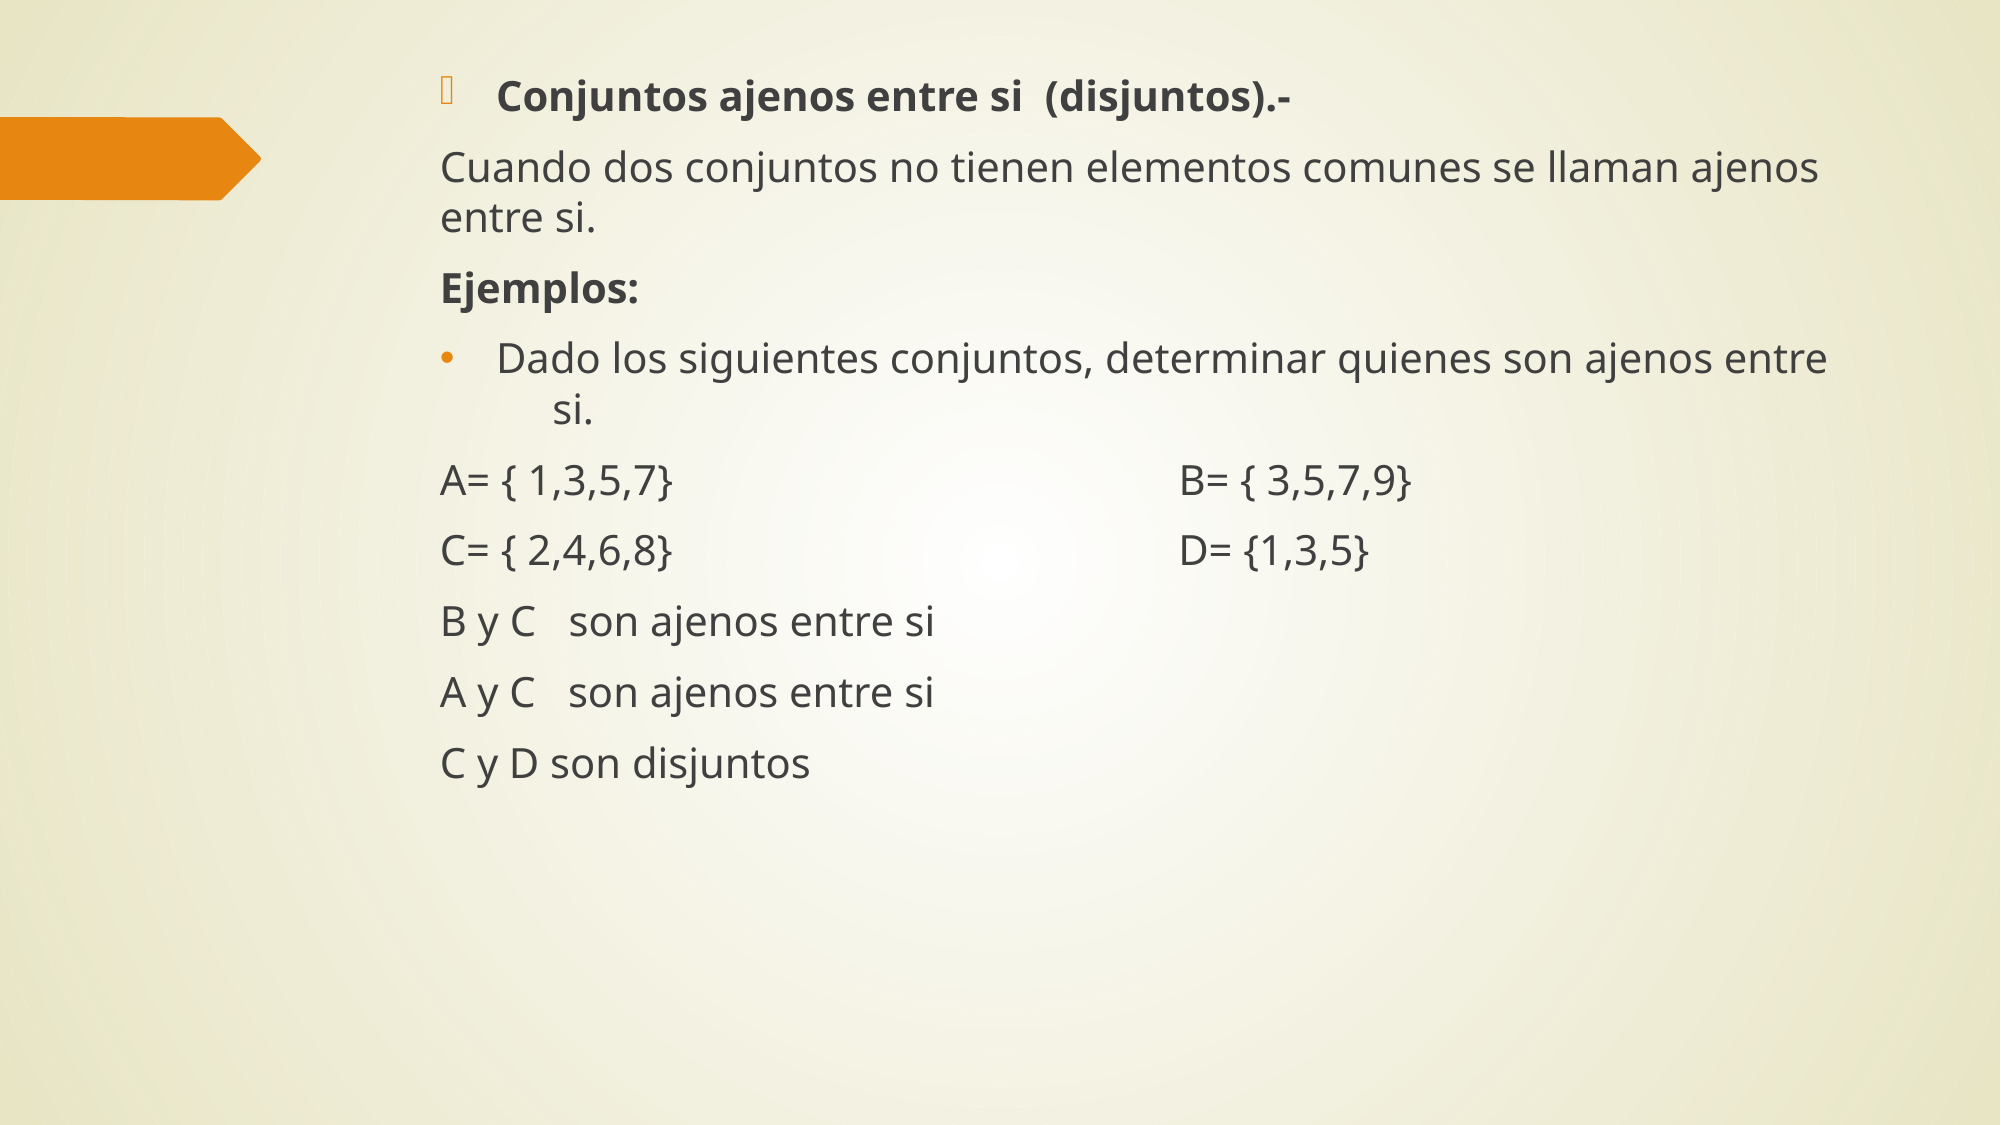

# Conjuntos ajenos entre si (disjuntos).-
Cuando dos conjuntos no tienen elementos comunes se llaman ajenos entre si.
Ejemplos:
Dado los siguientes conjuntos, determinar quienes son ajenos entre si.
A= { 1,3,5,7} B= { 3,5,7,9}
C= { 2,4,6,8} D= {1,3,5}
B y C son ajenos entre si
A y C son ajenos entre si
C y D son disjuntos